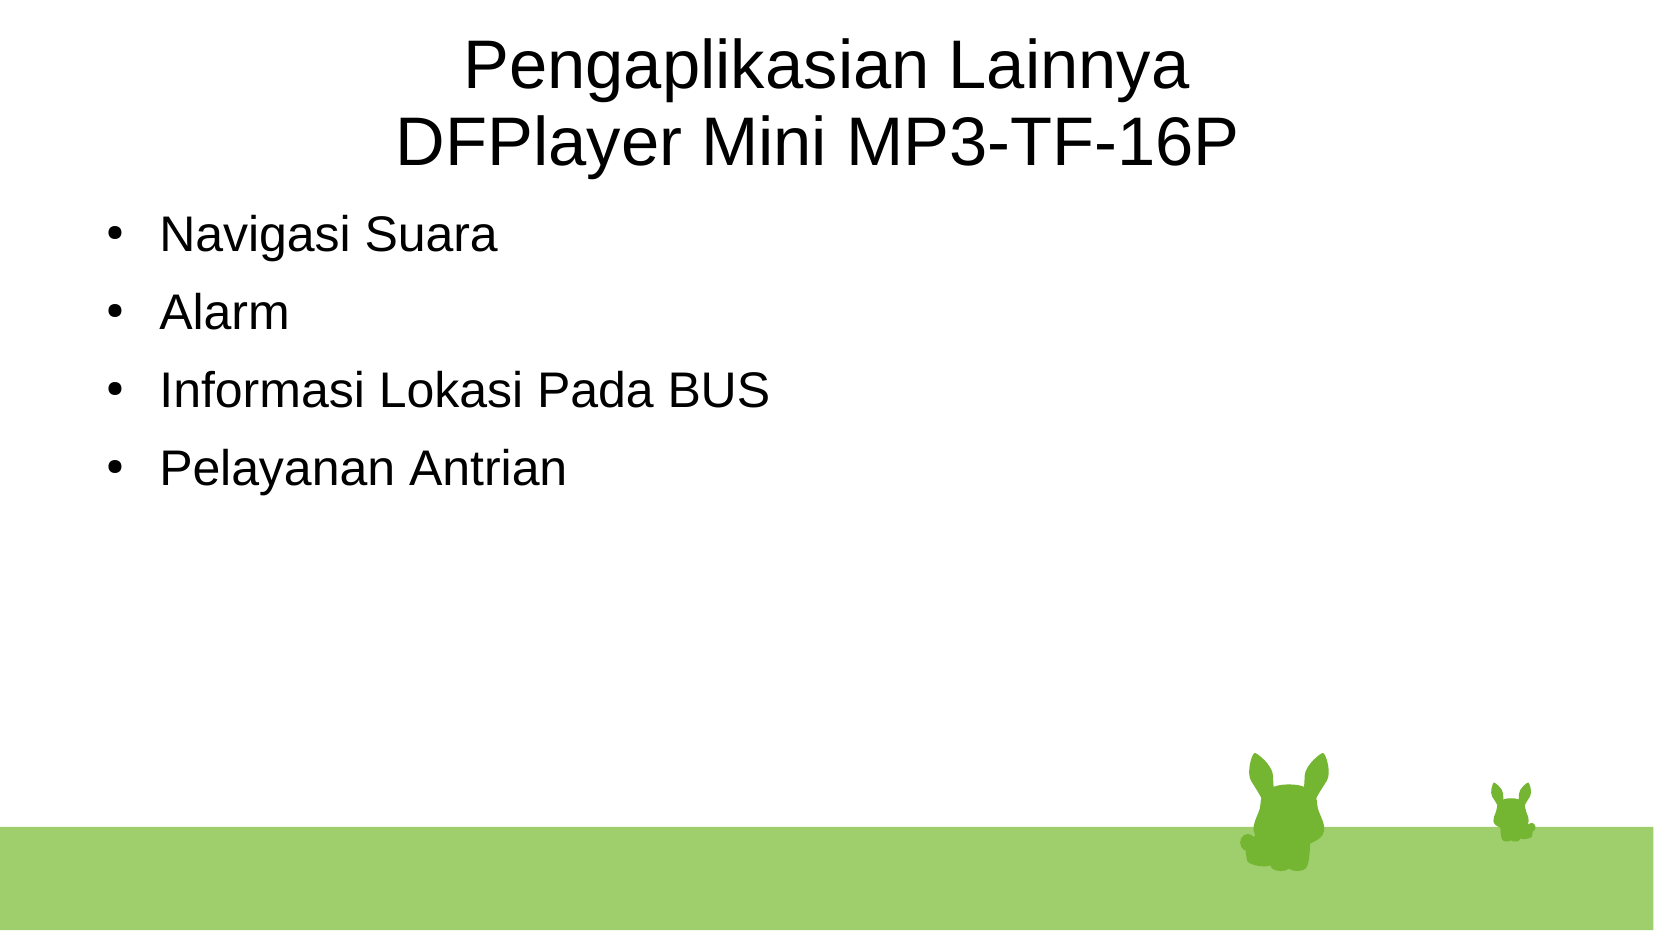

# Pengaplikasian Lainnya DFPlayer Mini MP3-TF-16P
Navigasi Suara
Alarm
Informasi Lokasi Pada BUS
Pelayanan Antrian